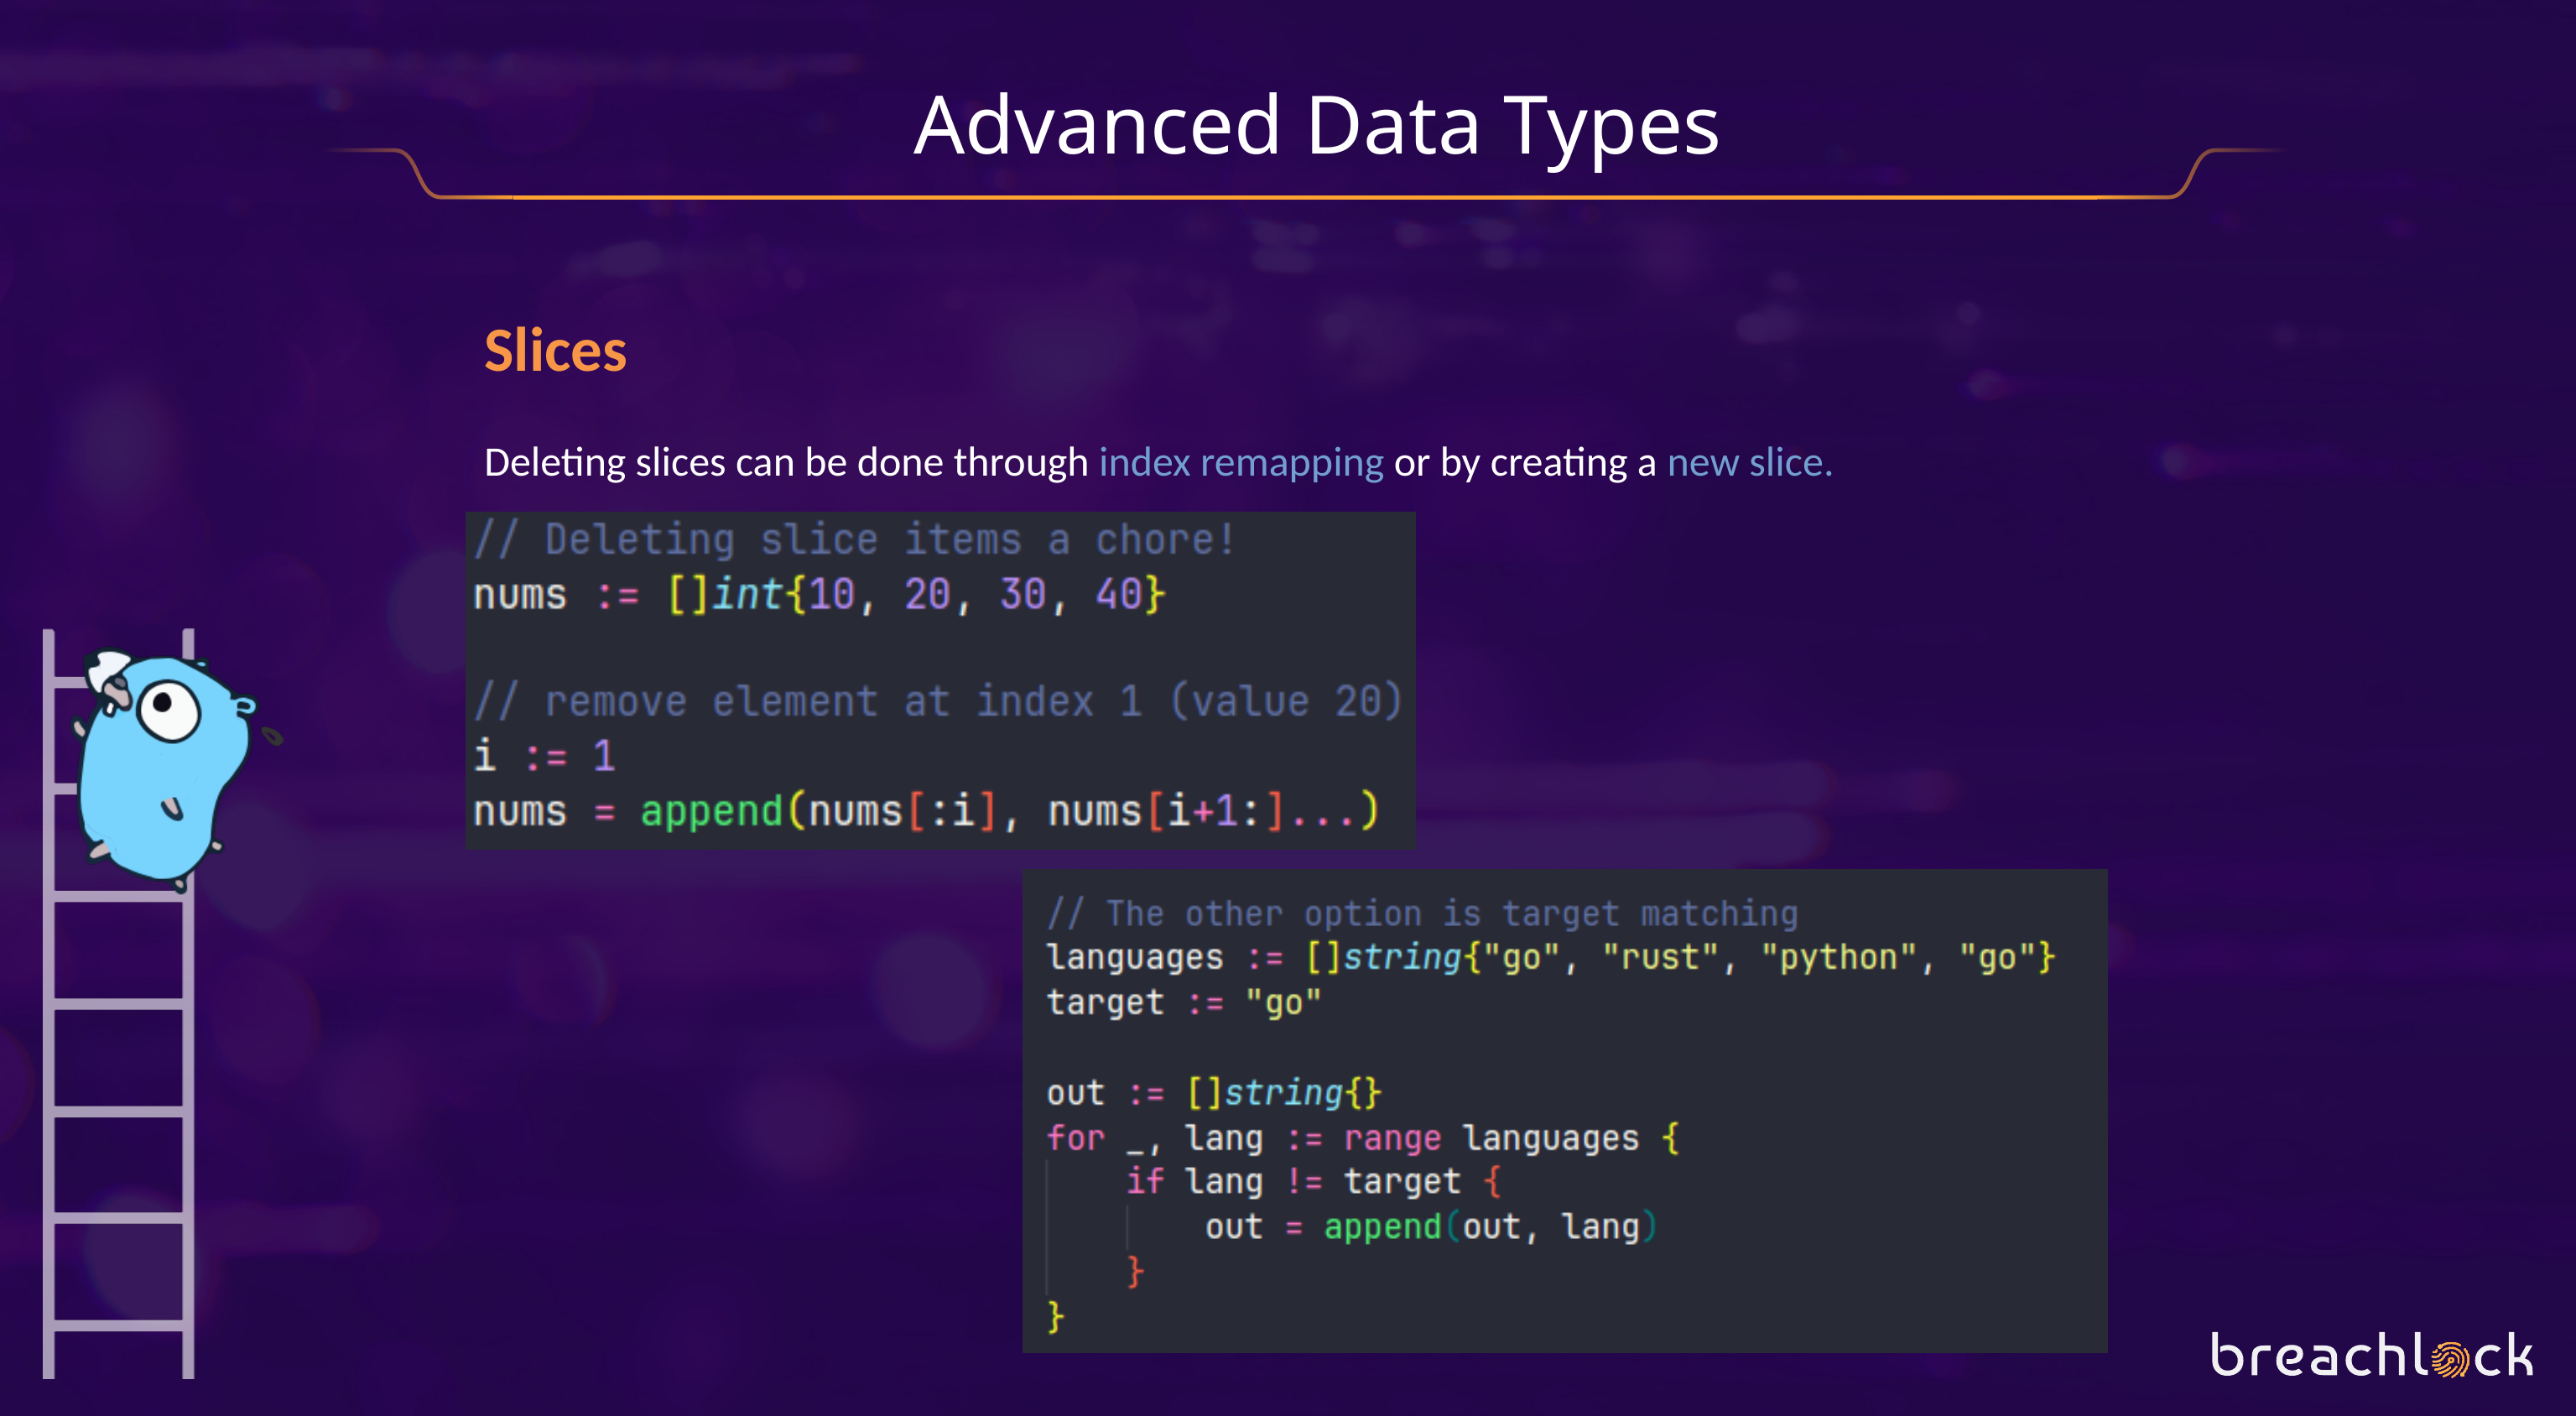

Advanced Data Types
Slices
Deleting slices can be done through index remapping or by creating a new slice.